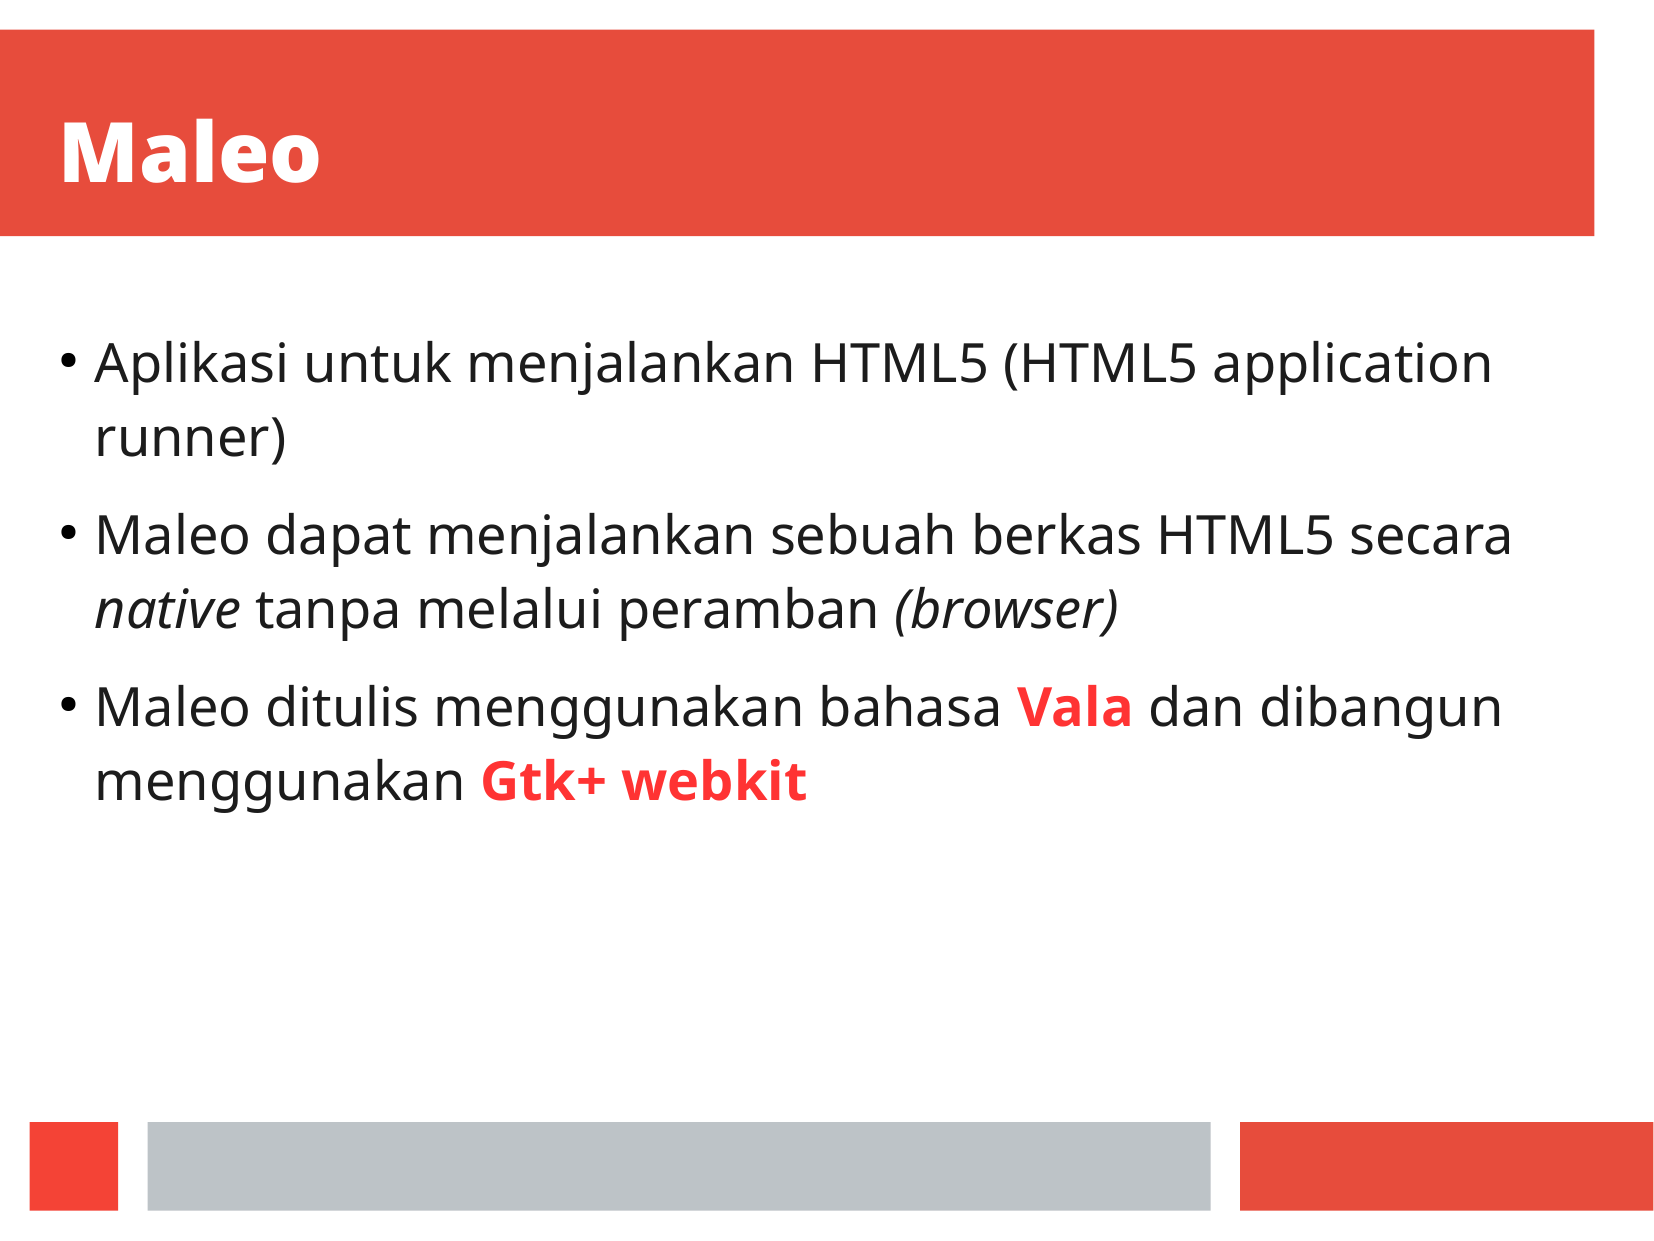

# Maleo
Aplikasi untuk menjalankan HTML5 (HTML5 application runner)
Maleo dapat menjalankan sebuah berkas HTML5 secara native tanpa melalui peramban (browser)
Maleo ditulis menggunakan bahasa Vala dan dibangun menggunakan Gtk+ webkit